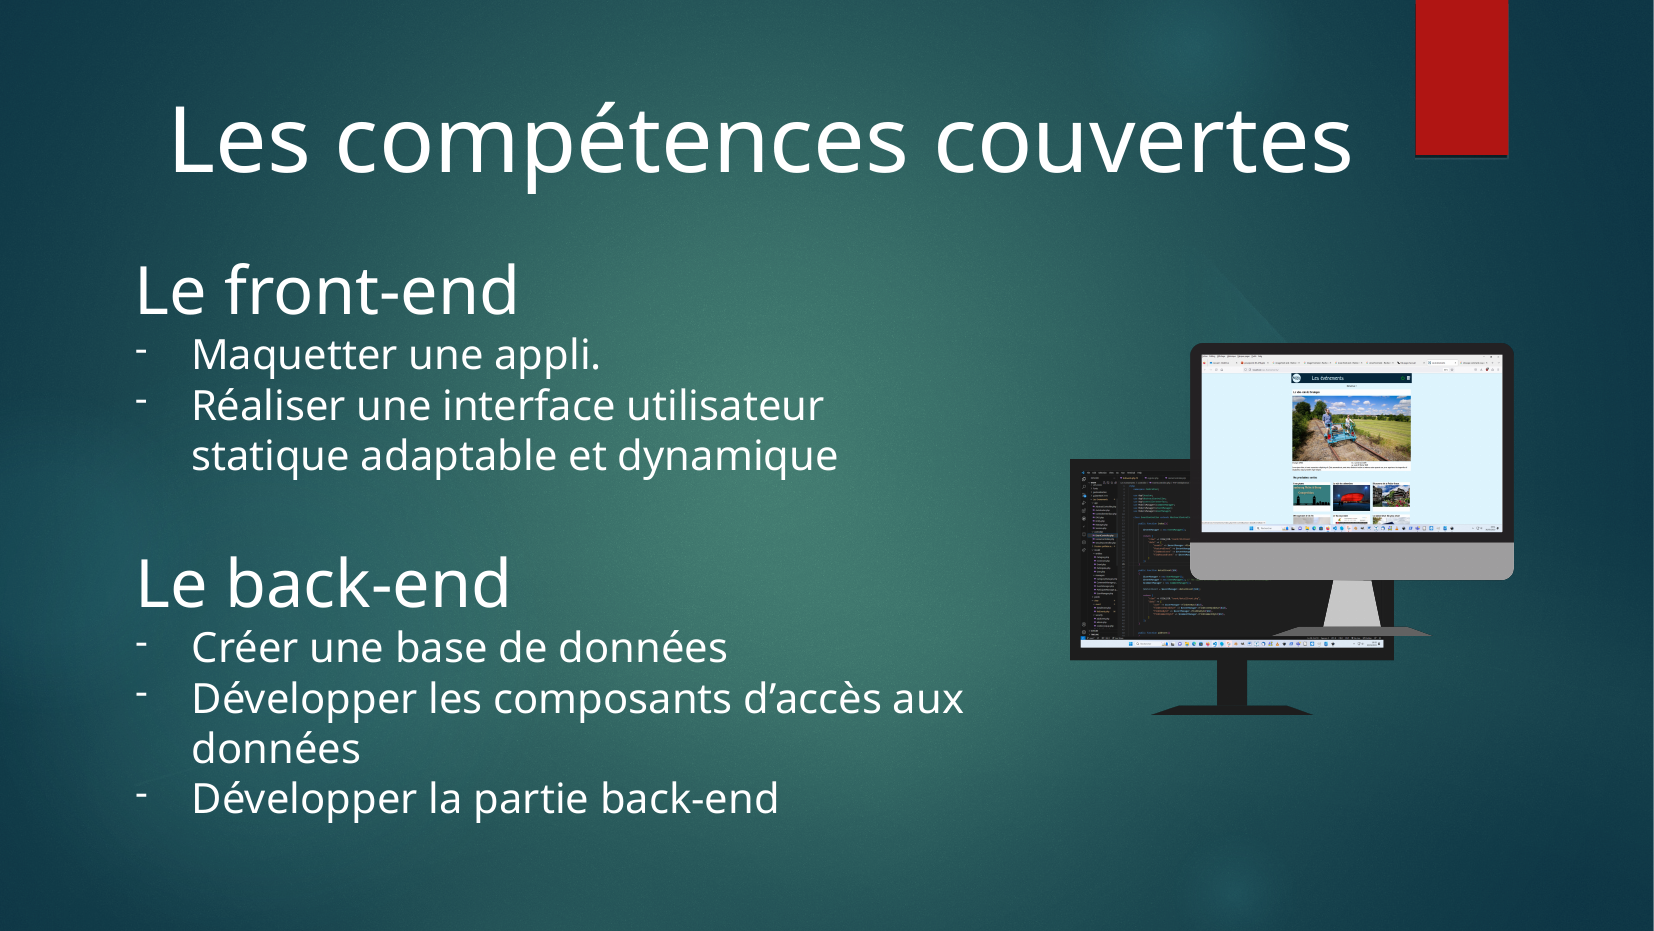

Les compétences couvertes​
Le front-end​
Maquetter une appli.
Réaliser une interface utilisateur statique adaptable et dynamique
Le back-end​
Créer une base de données
Développer les composants d’accès aux
données
Développer la partie back-end